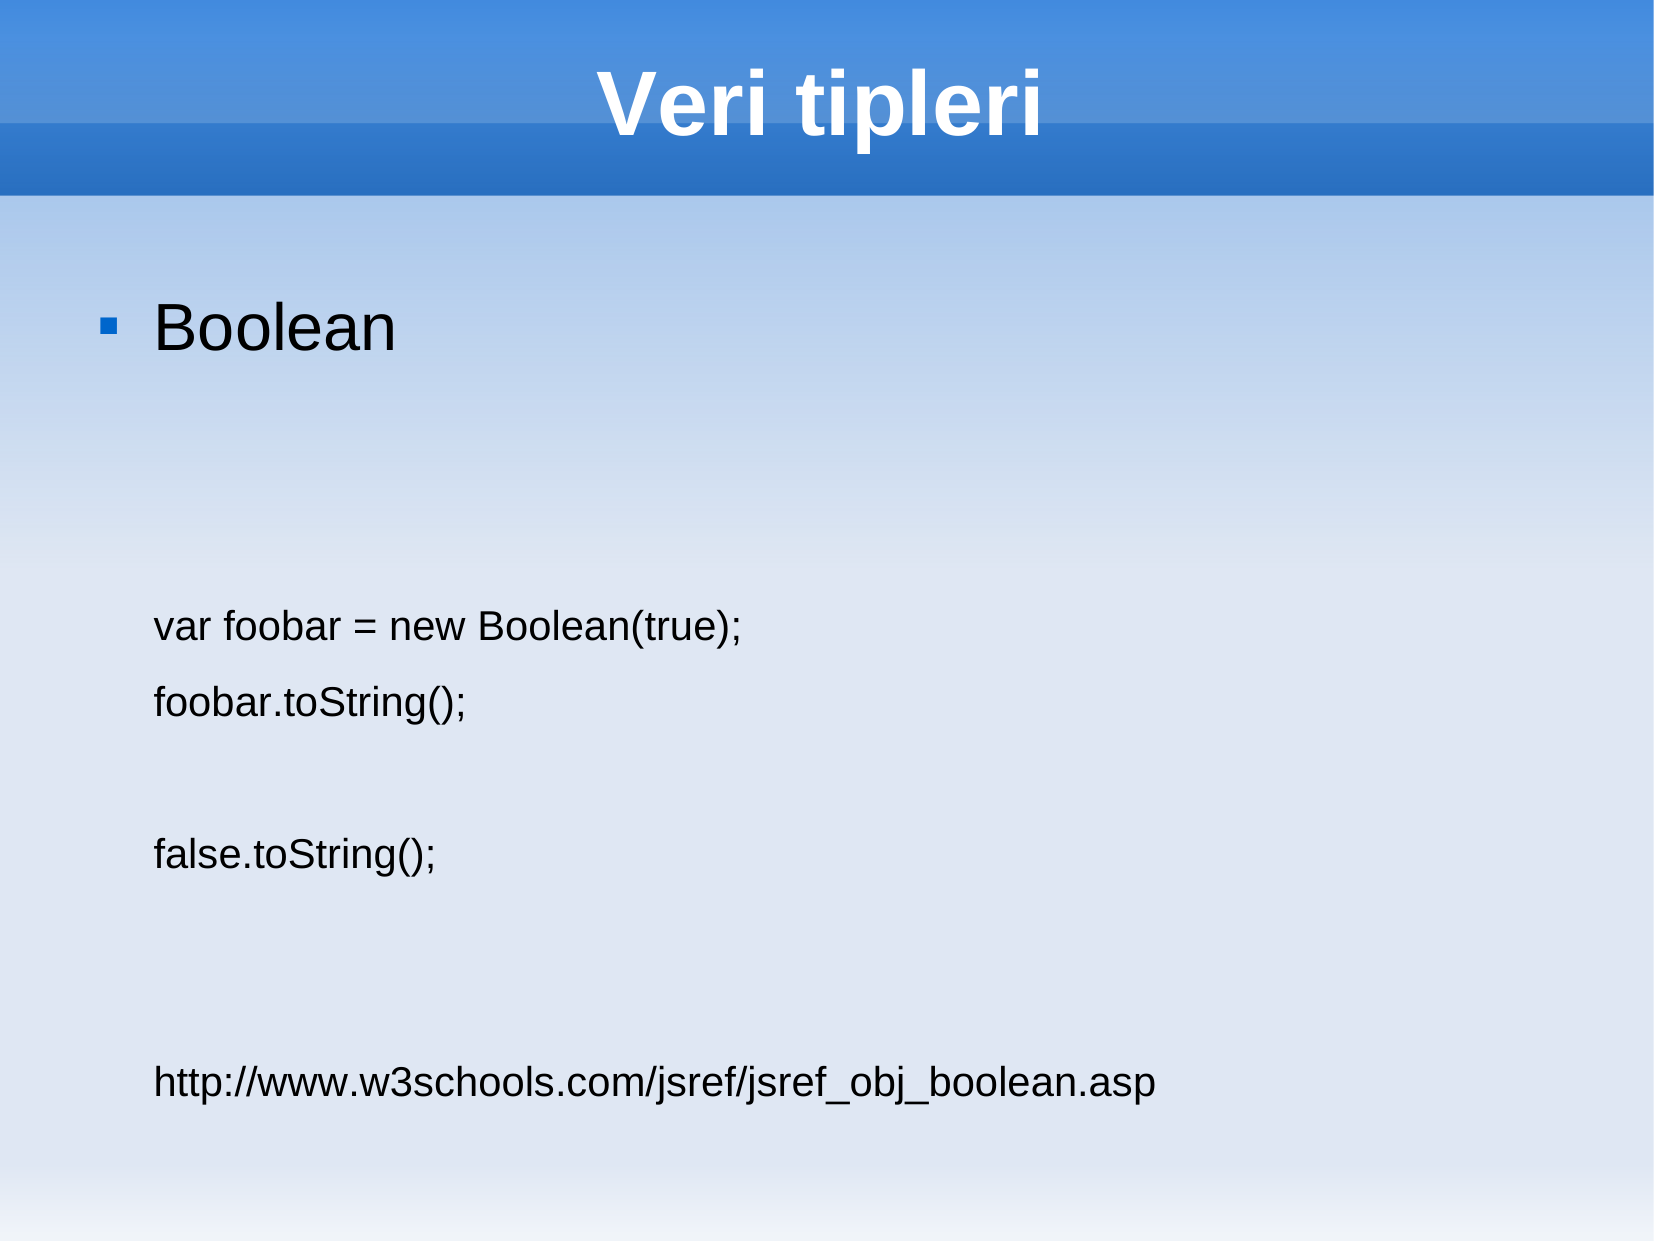

# Veri tipleri
Boolean
var foobar = new Boolean(true);
foobar.toString();
false.toString();
http://www.w3schools.com/jsref/jsref_obj_boolean.asp